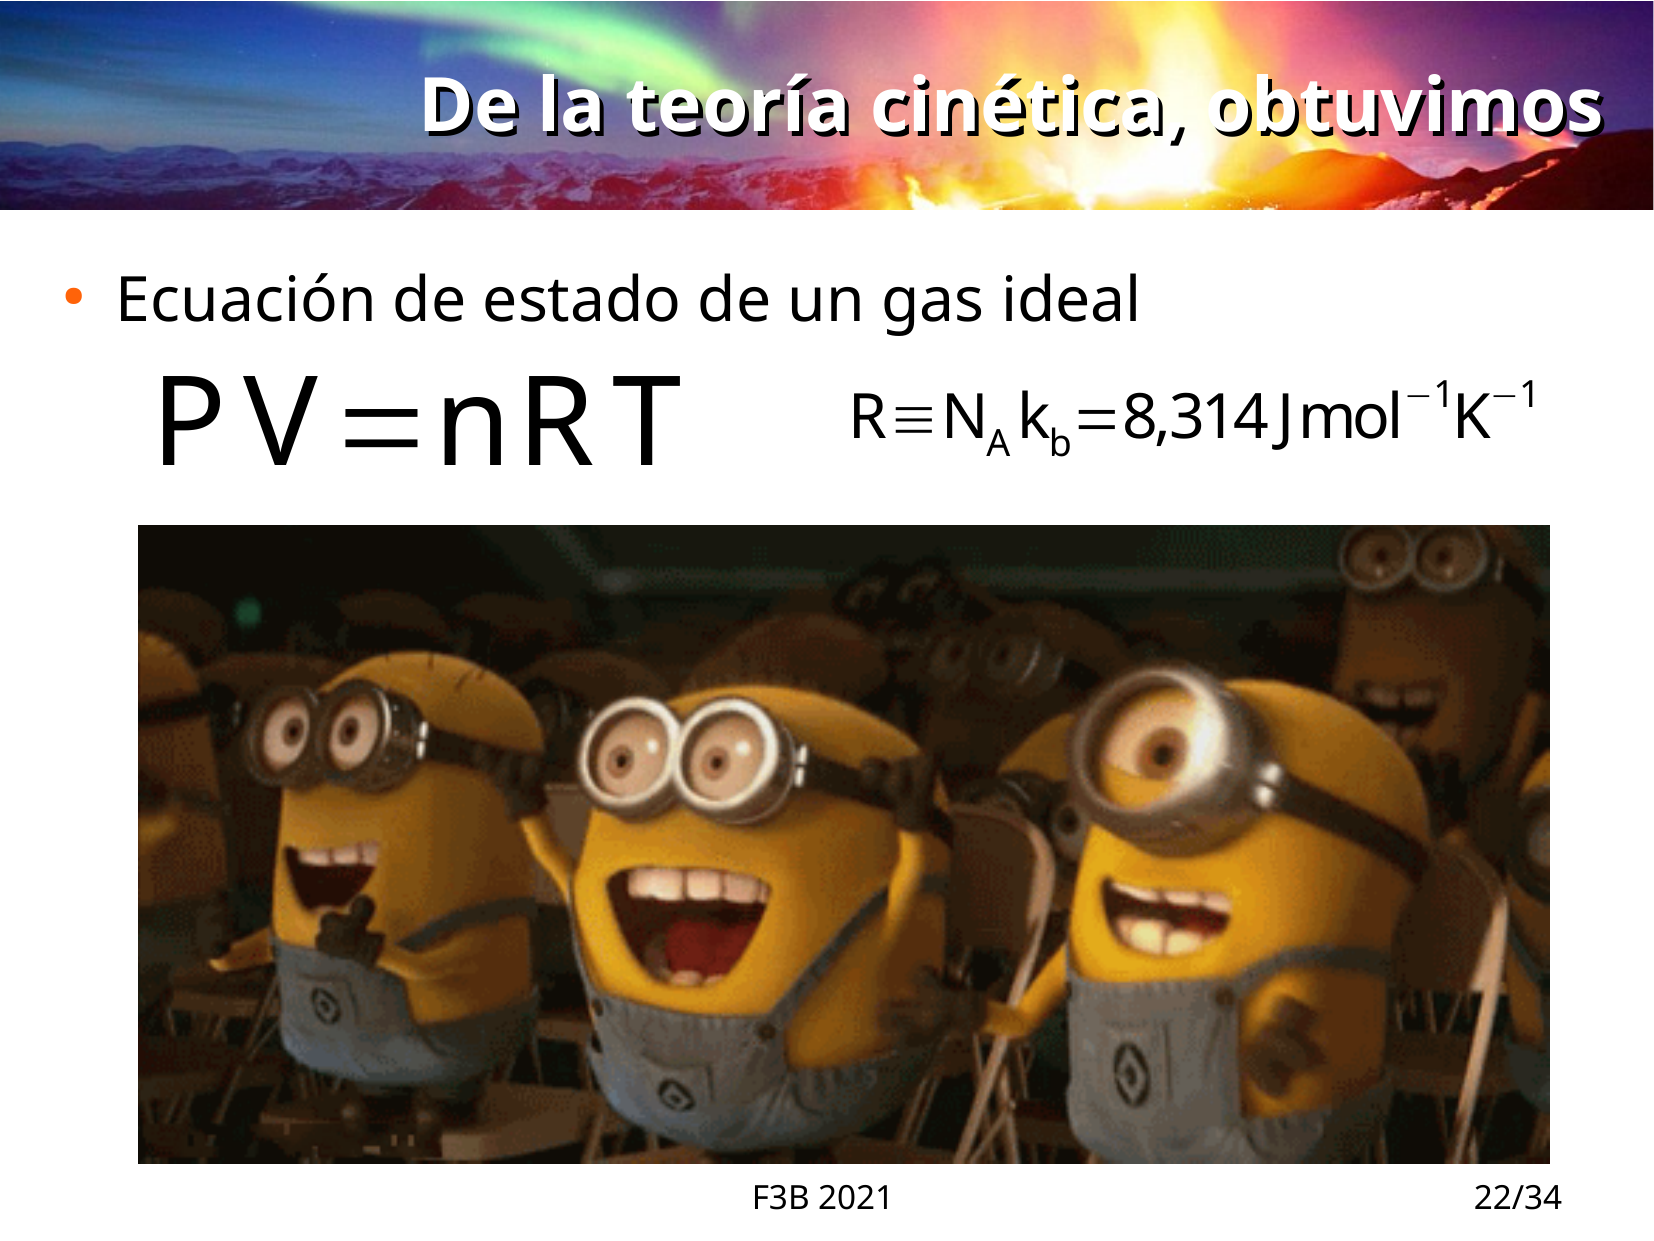

# De la teoría cinética, obtuvimos
Ecuación de estado de un gas ideal
F3B 2021
22